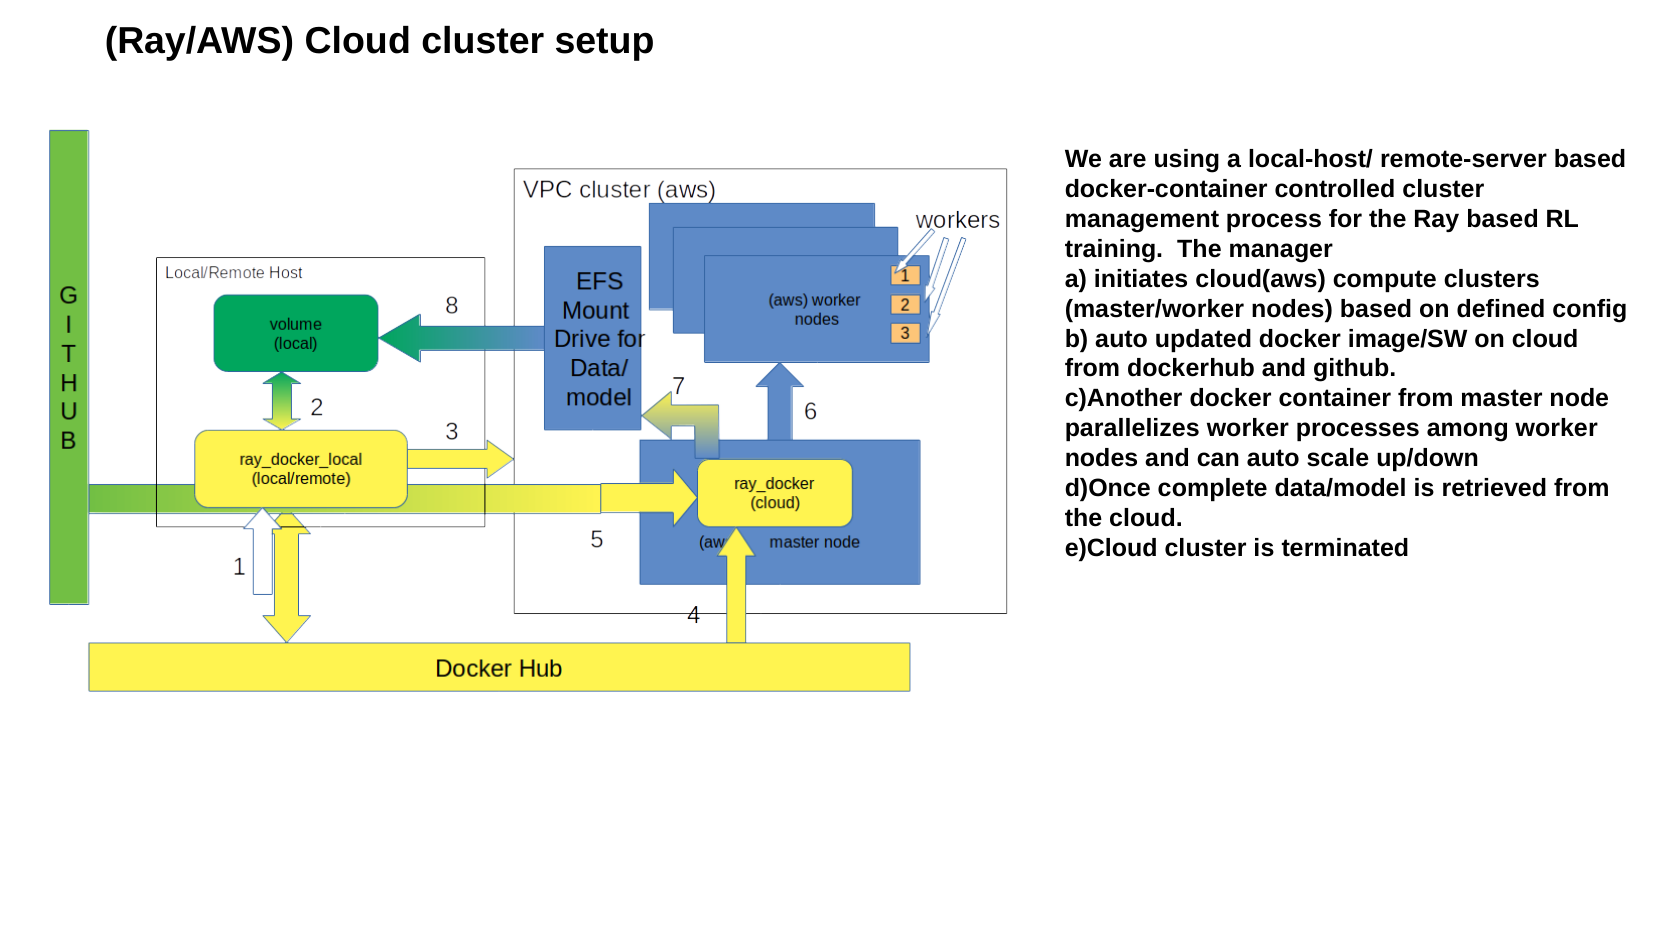

(Ray/AWS) Cloud cluster setup
We are using a local-host/ remote-server based docker-container controlled cluster management process for the Ray based RL training. The manager
a) initiates cloud(aws) compute clusters (master/worker nodes) based on defined config
b) auto updated docker image/SW on cloud from dockerhub and github.
c)Another docker container from master node parallelizes worker processes among worker nodes and can auto scale up/down
d)Once complete data/model is retrieved from the cloud.
e)Cloud cluster is terminated